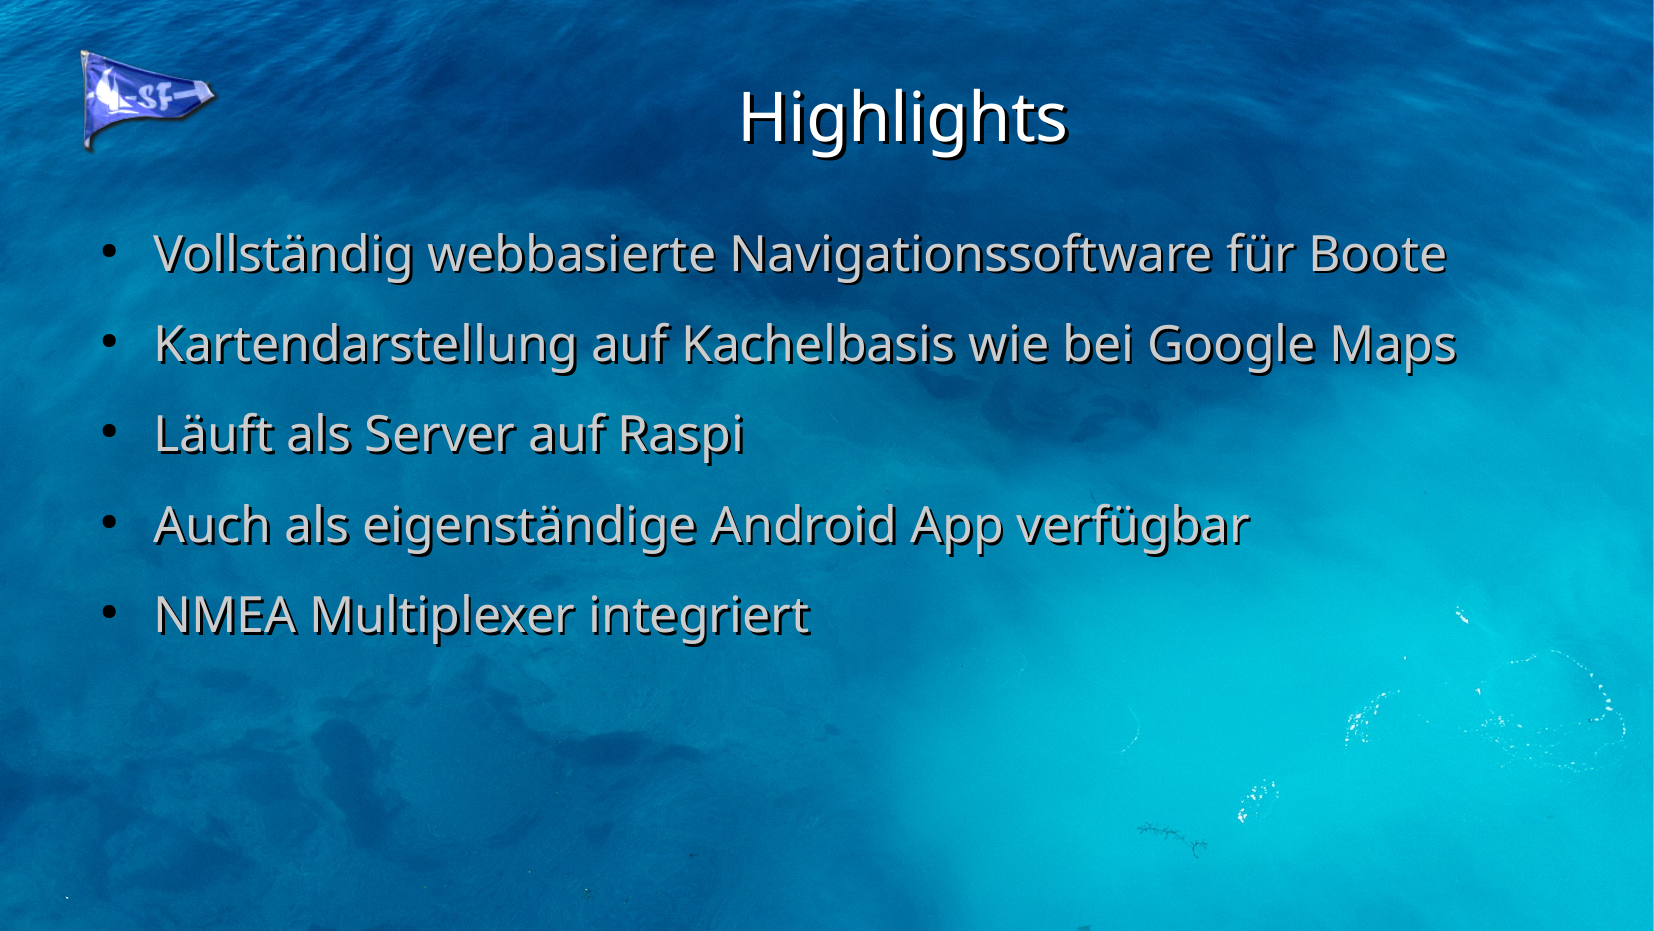

# Highlights
Vollständig webbasierte Navigationssoftware für Boote
Kartendarstellung auf Kachelbasis wie bei Google Maps
Läuft als Server auf Raspi
Auch als eigenständige Android App verfügbar
NMEA Multiplexer integriert